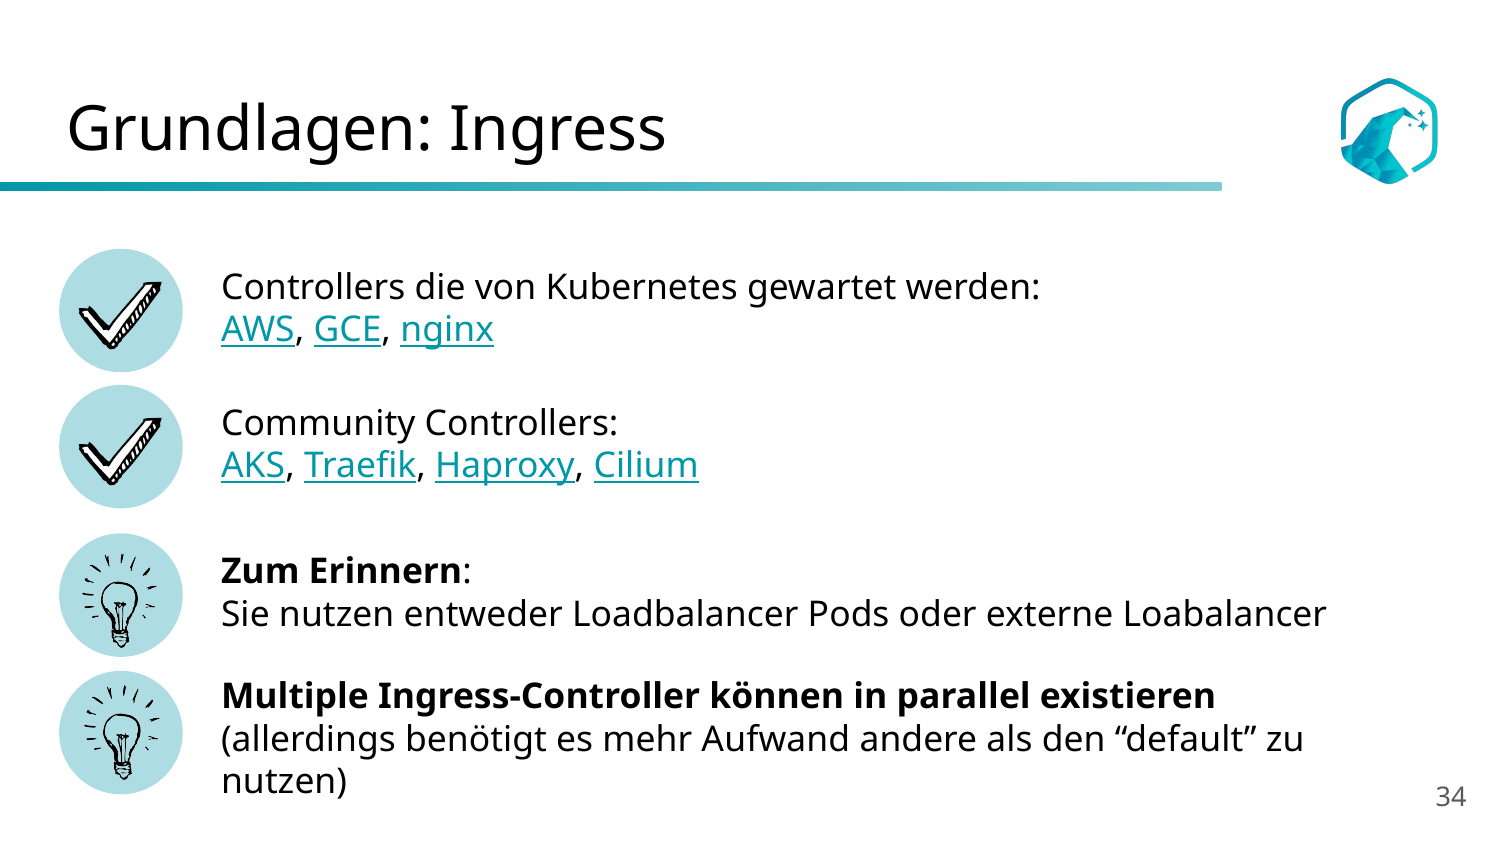

# Grundlagen: Ingress
Controllers die von Kubernetes gewartet werden:
AWS, GCE, nginx
Community Controllers:
AKS, Traefik, Haproxy, Cilium
Zum Erinnern:
Sie nutzen entweder Loadbalancer Pods oder externe Loabalancer
Multiple Ingress-Controller können in parallel existieren
(allerdings benötigt es mehr Aufwand andere als den “default” zu nutzen)